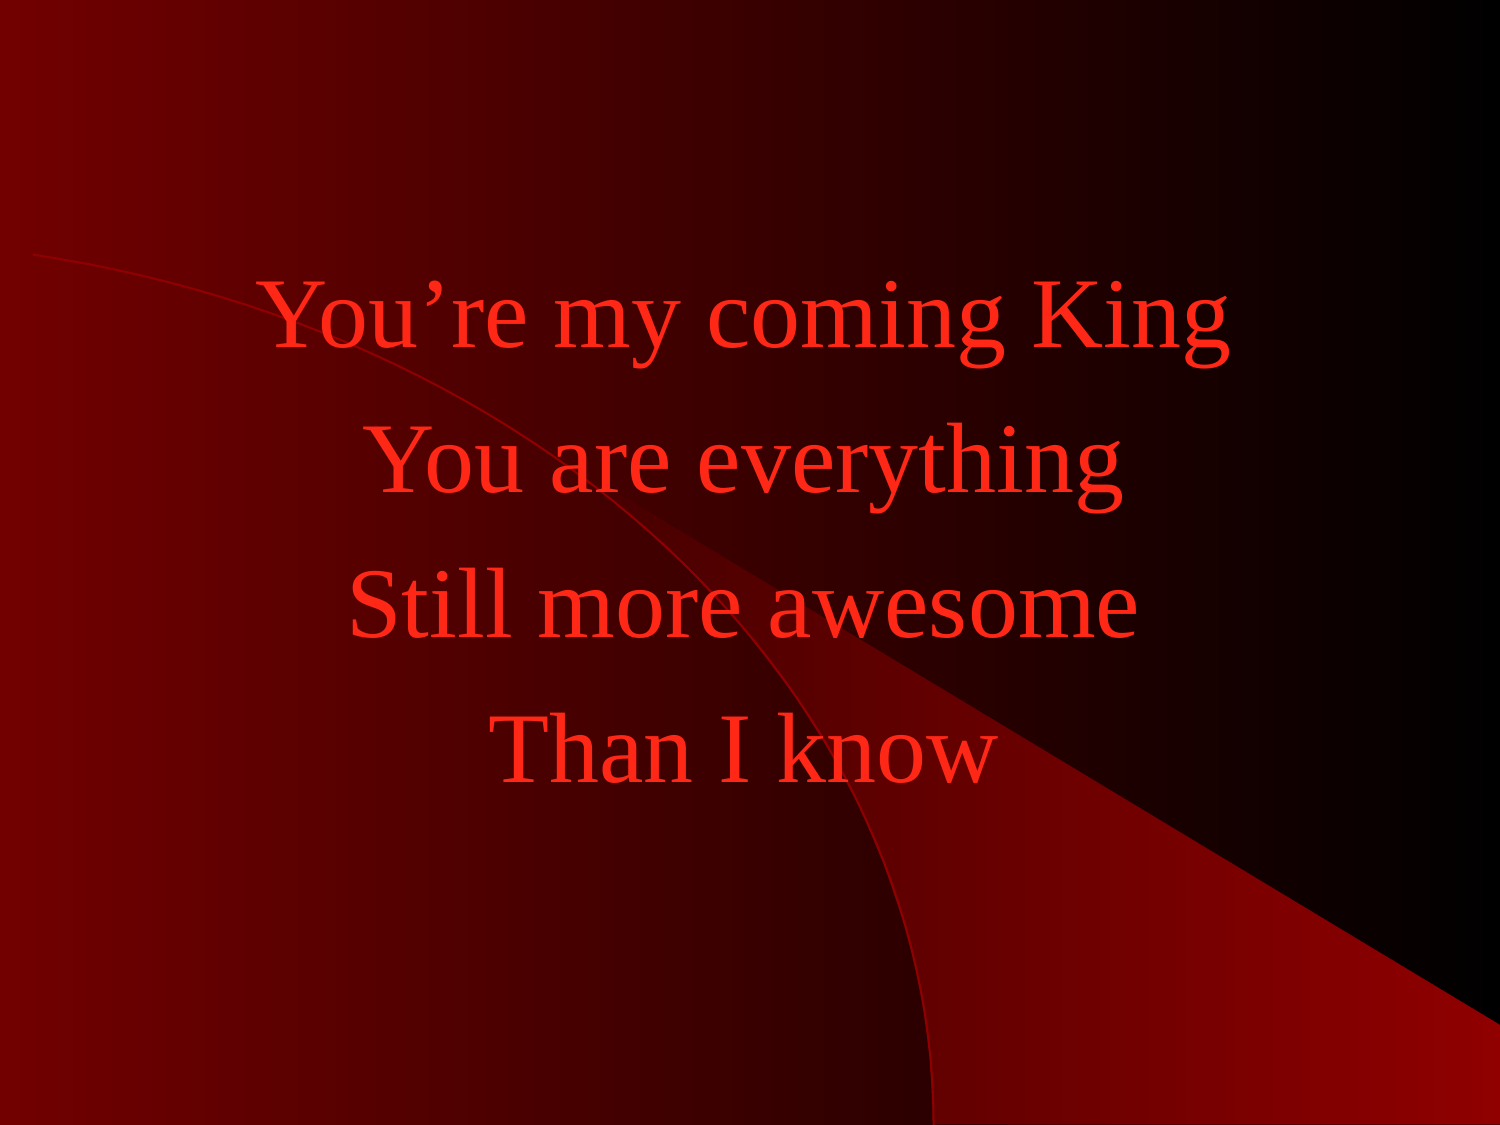

# You’re my coming King
You are everything
Still more awesome
Than I know